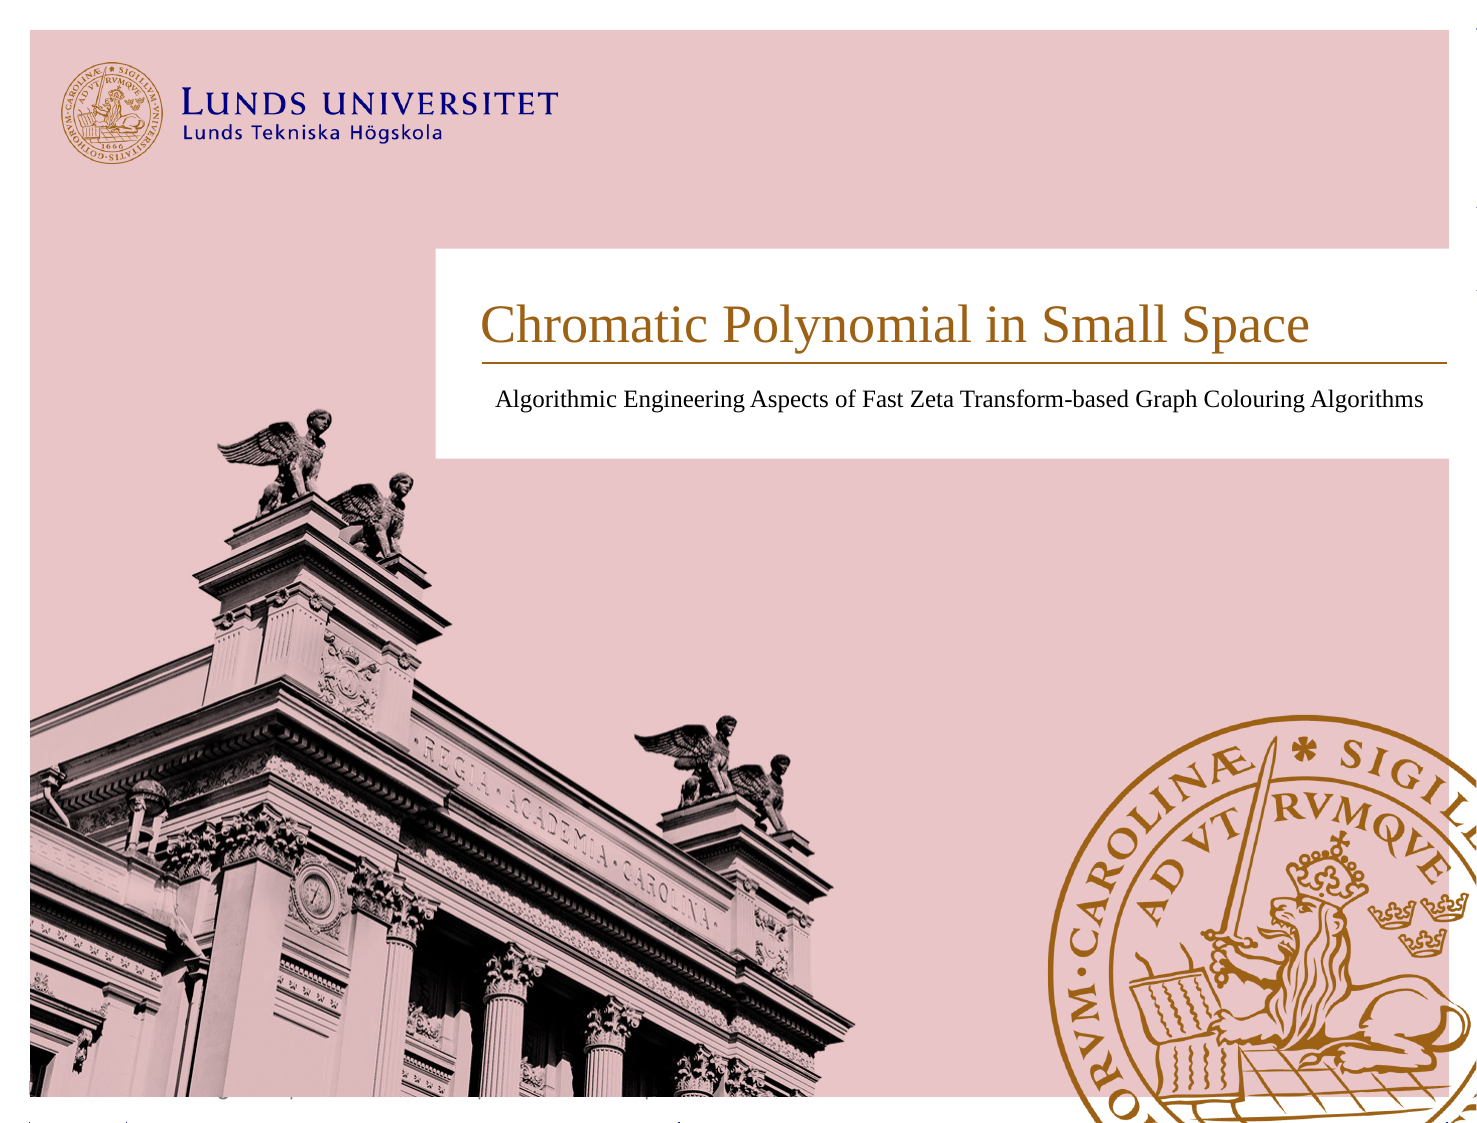

# Chromatic Polynomial in Small Space
Algorithmic Engineering Aspects of Fast Zeta Transform-based Graph Colouring Algorithms